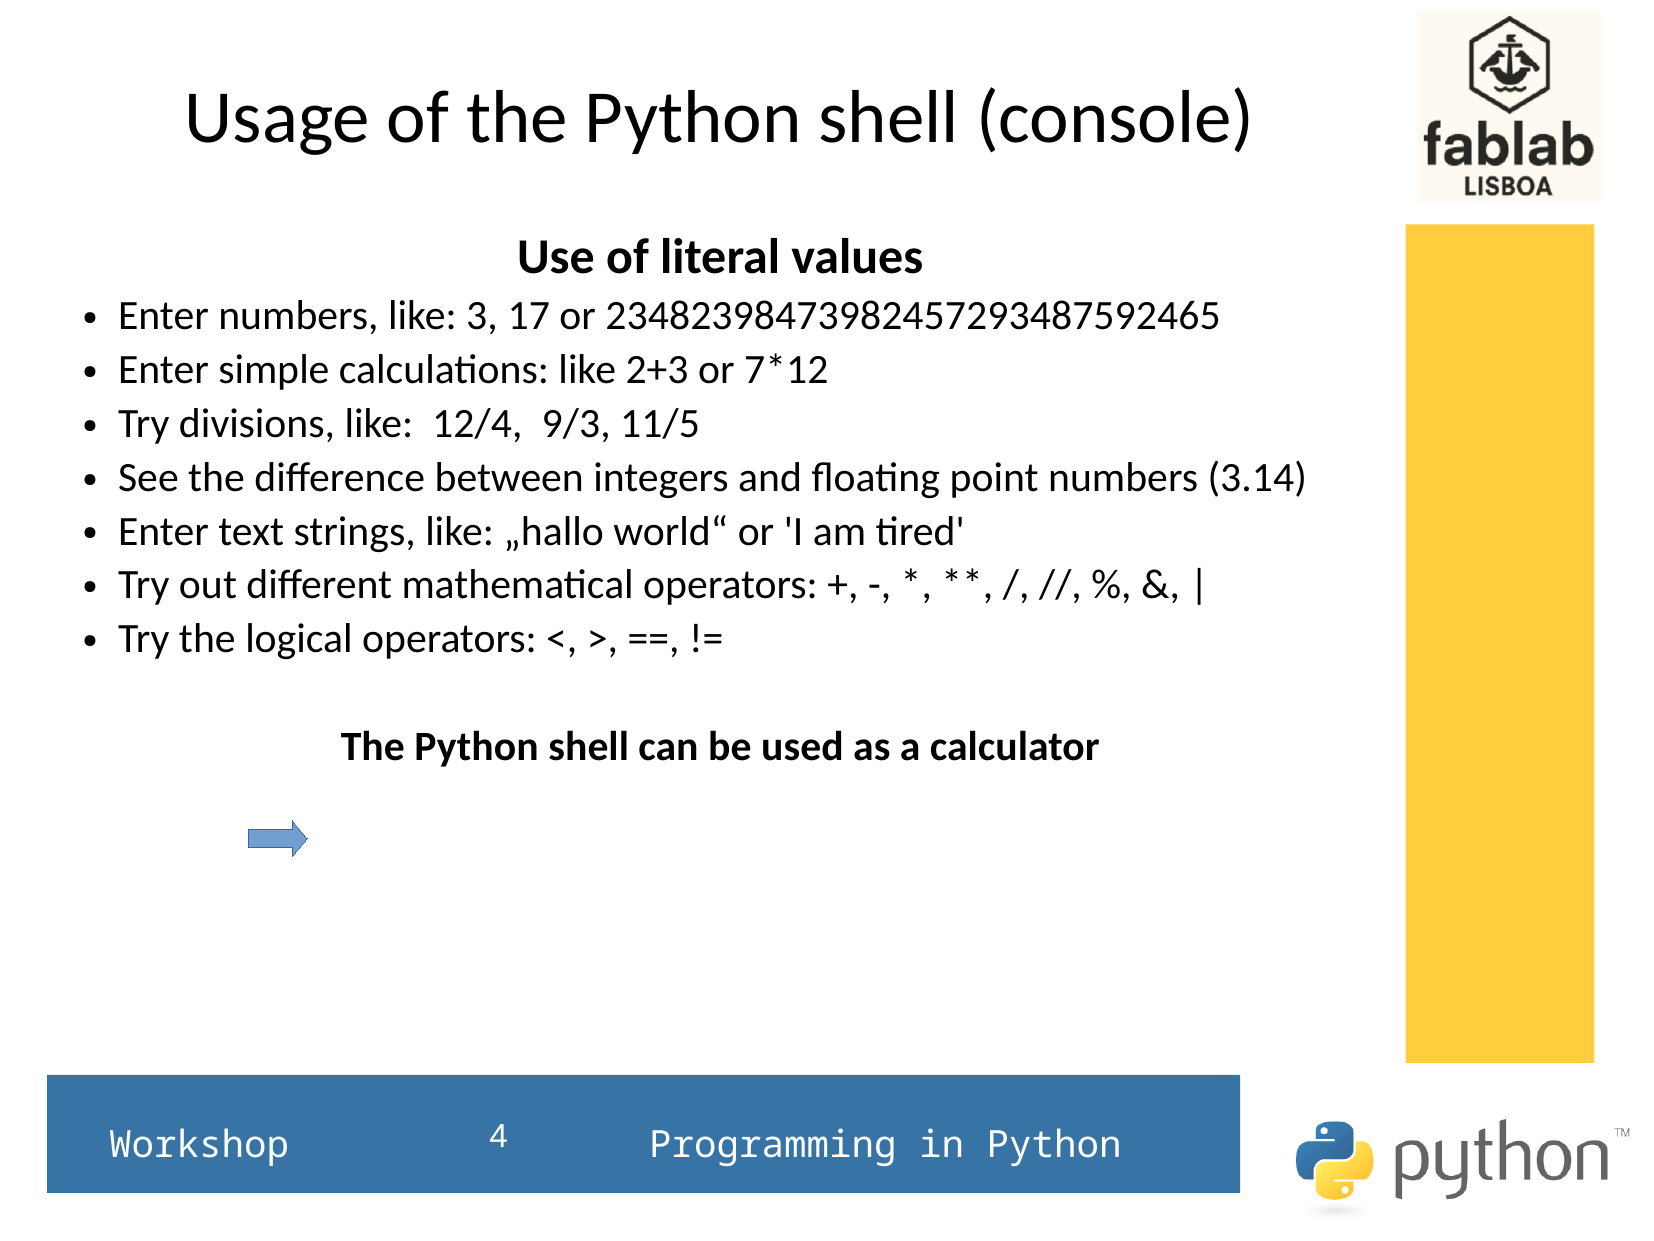

# Usage of the Python shell (console)
Use of literal values
Enter numbers, like: 3, 17 or 23482398473982457293487592465
Enter simple calculations: like 2+3 or 7*12
Try divisions, like: 12/4, 9/3, 11/5
See the difference between integers and floating point numbers (3.14)
Enter text strings, like: „hallo world“ or 'I am tired'
Try out different mathematical operators: +, -, *, **, /, //, %, &, |
Try the logical operators: <, >, ==, !=
The Python shell can be used as a calculator
Workshop Programming in Python